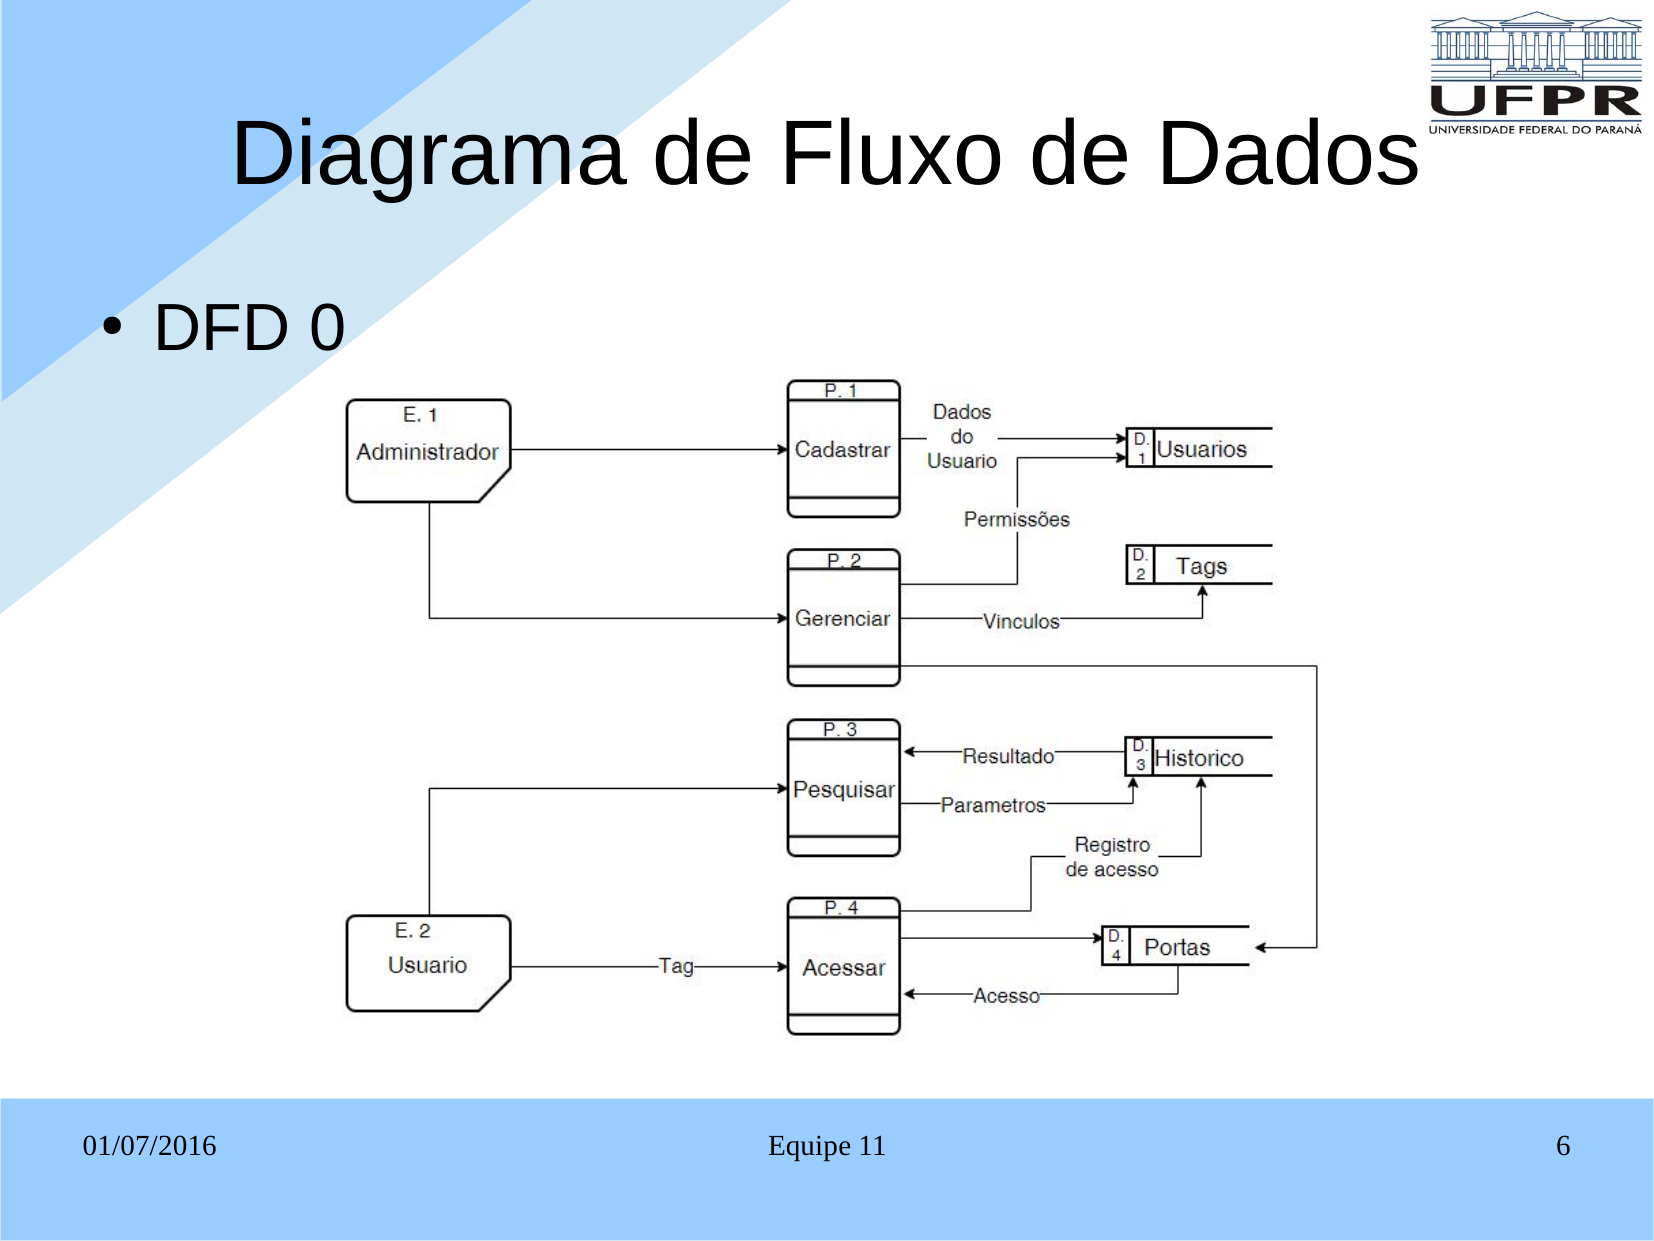

# Diagrama de Fluxo de Dados
DFD 0
6